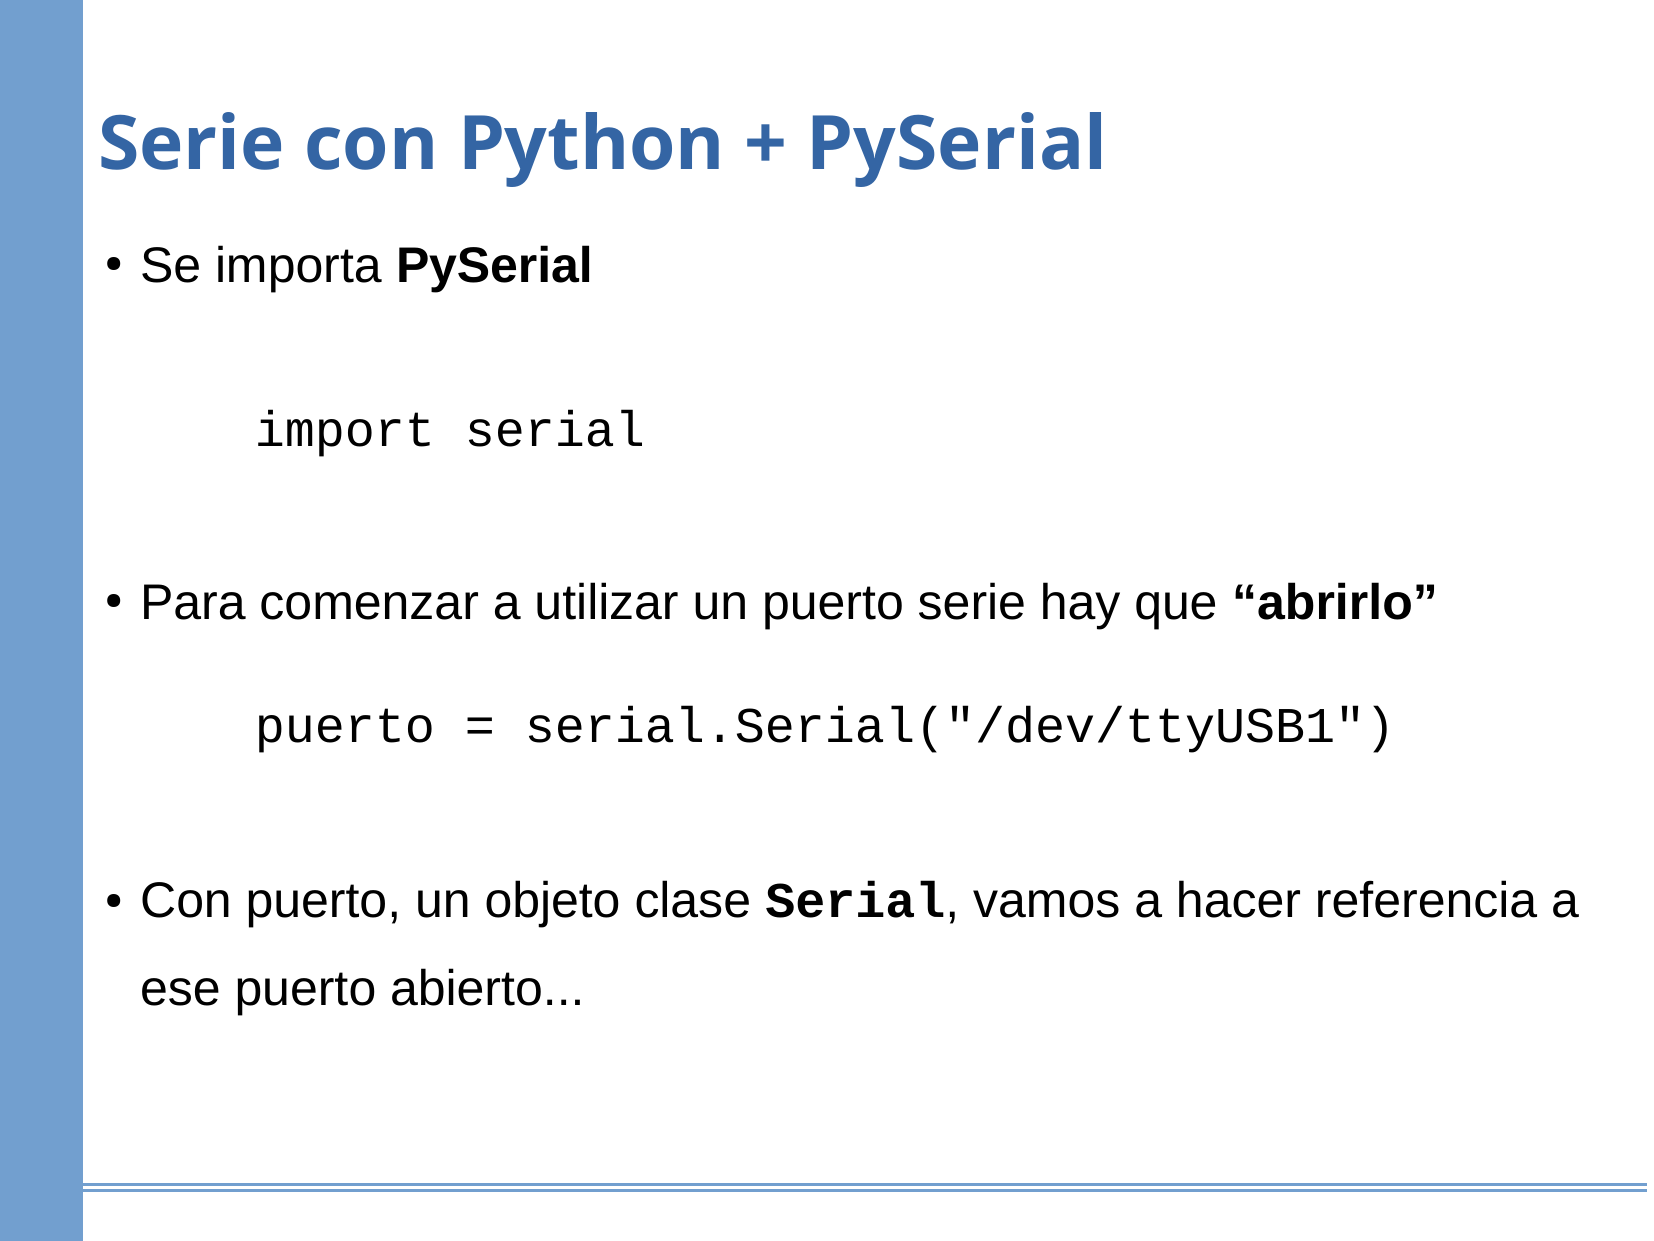

Serie con Python + PySerial
Se importa PySerial
		import serial
Para comenzar a utilizar un puerto serie hay que “abrirlo”
		puerto = serial.Serial("/dev/ttyUSB1")
Con puerto, un objeto clase Serial, vamos a hacer referencia a ese puerto abierto...